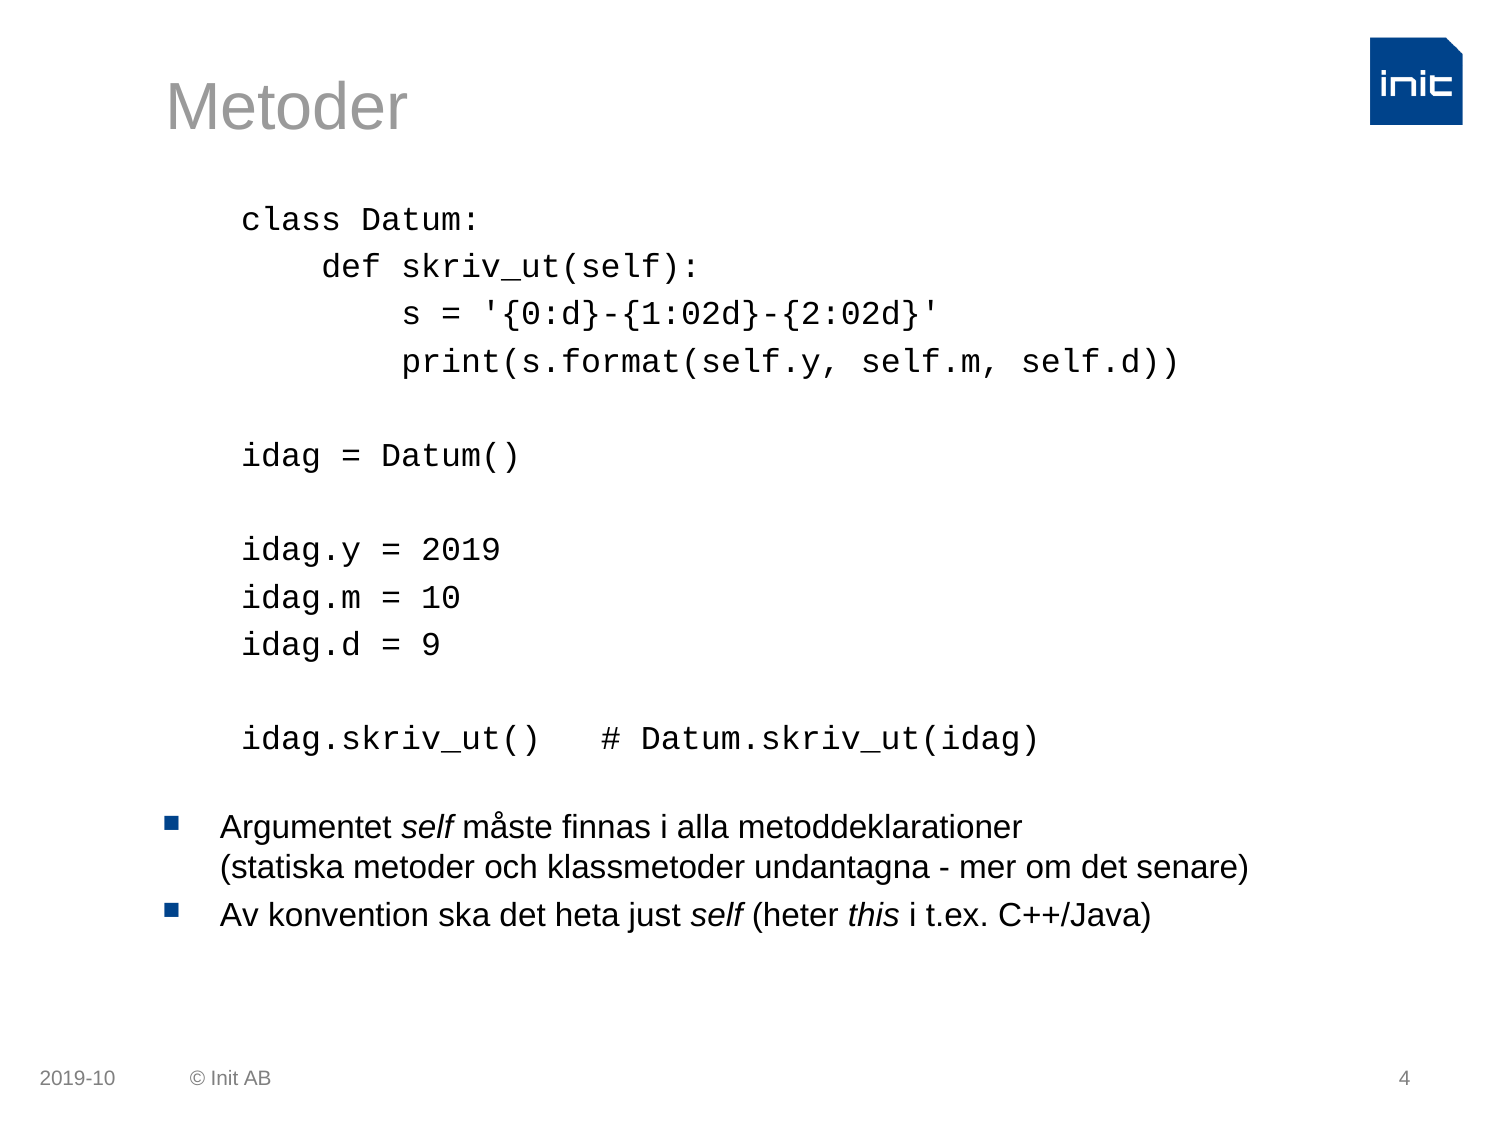

Metoder
class Datum:
 def skriv_ut(self):
 s = '{0:d}-{1:02d}-{2:02d}'
 print(s.format(self.y, self.m, self.d))
idag = Datum()
idag.y = 2019
idag.m = 10
idag.d = 9
idag.skriv_ut() # Datum.skriv_ut(idag)
Argumentet self måste finnas i alla metoddeklarationer
(statiska metoder och klassmetoder undantagna - mer om det senare)
Av konvention ska det heta just self (heter this i t.ex. C++/Java)
2019-10
© Init AB